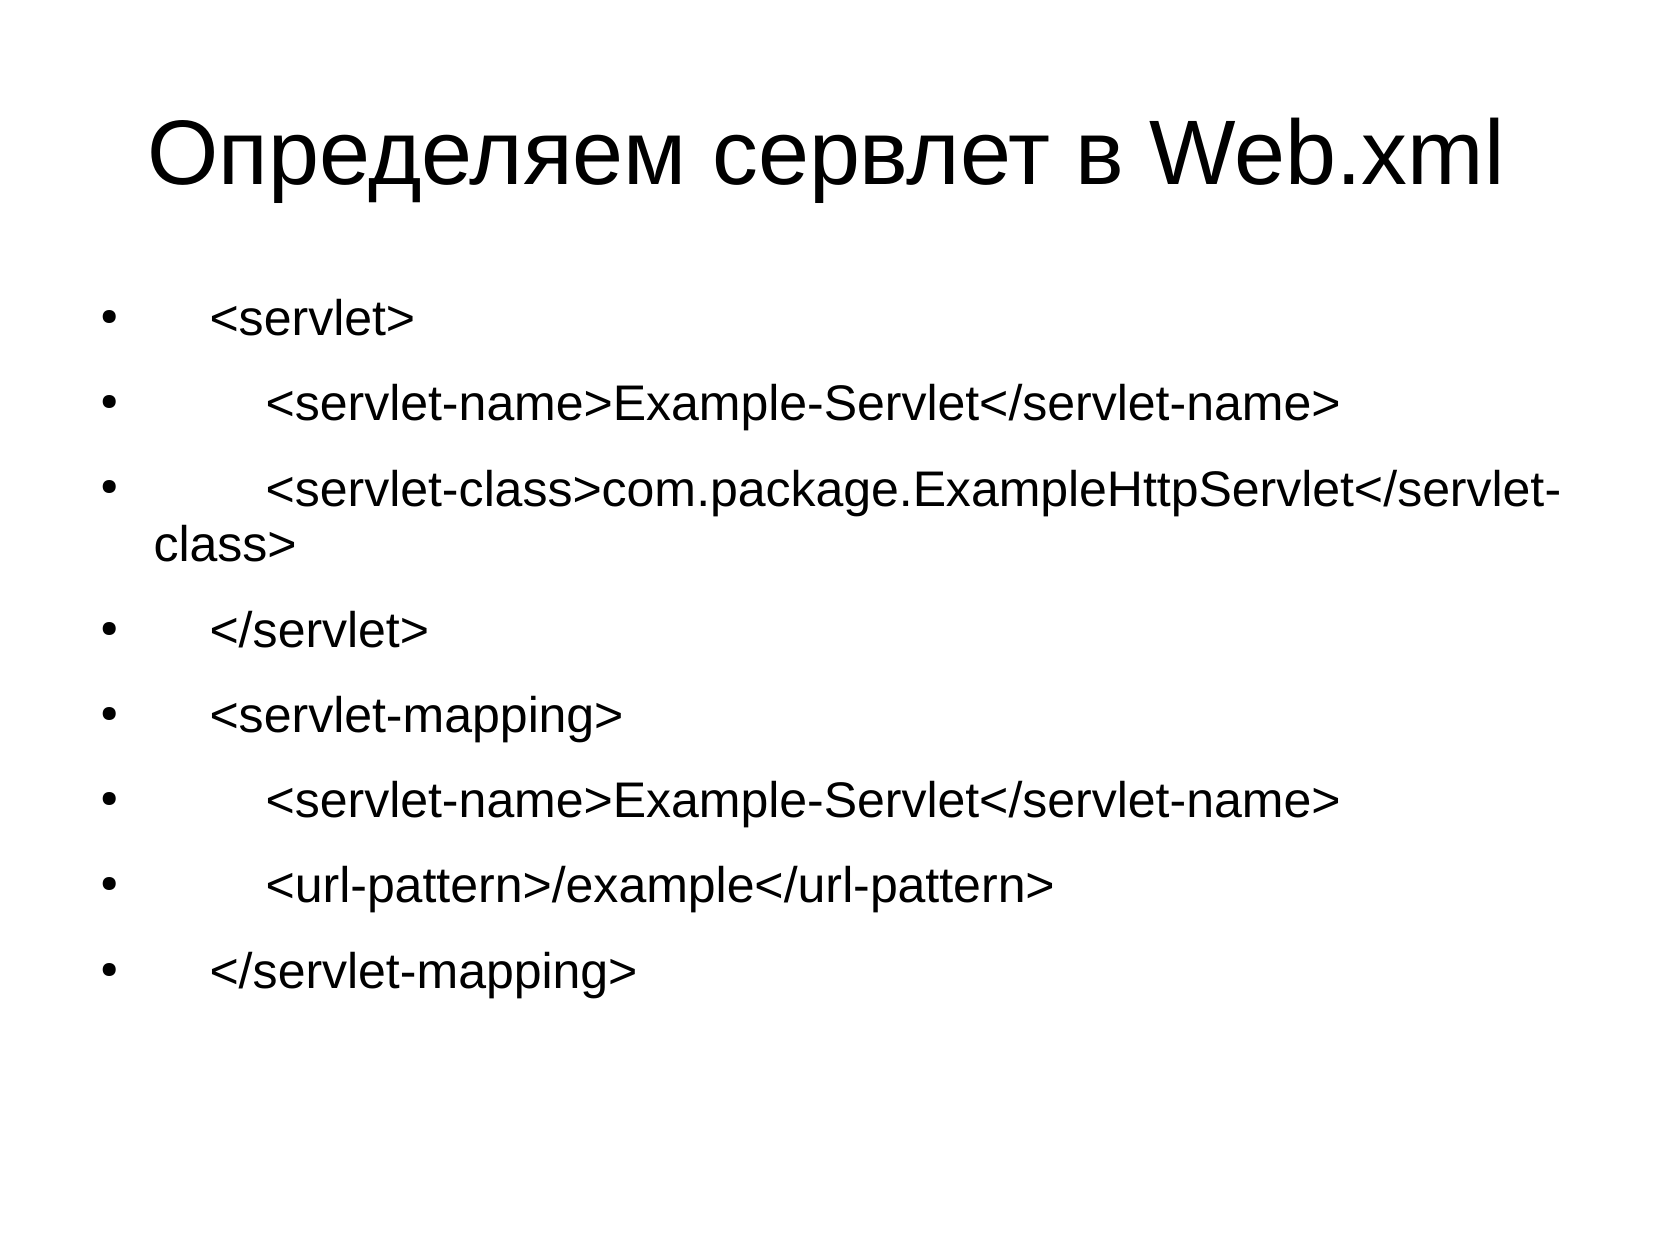

# Определяем сервлет в Web.xml
 <servlet>
 <servlet-name>Example-Servlet</servlet-name>
 <servlet-class>com.package.ExampleHttpServlet</servlet-class>
 </servlet>
 <servlet-mapping>
 <servlet-name>Example-Servlet</servlet-name>
 <url-pattern>/example</url-pattern>
 </servlet-mapping>